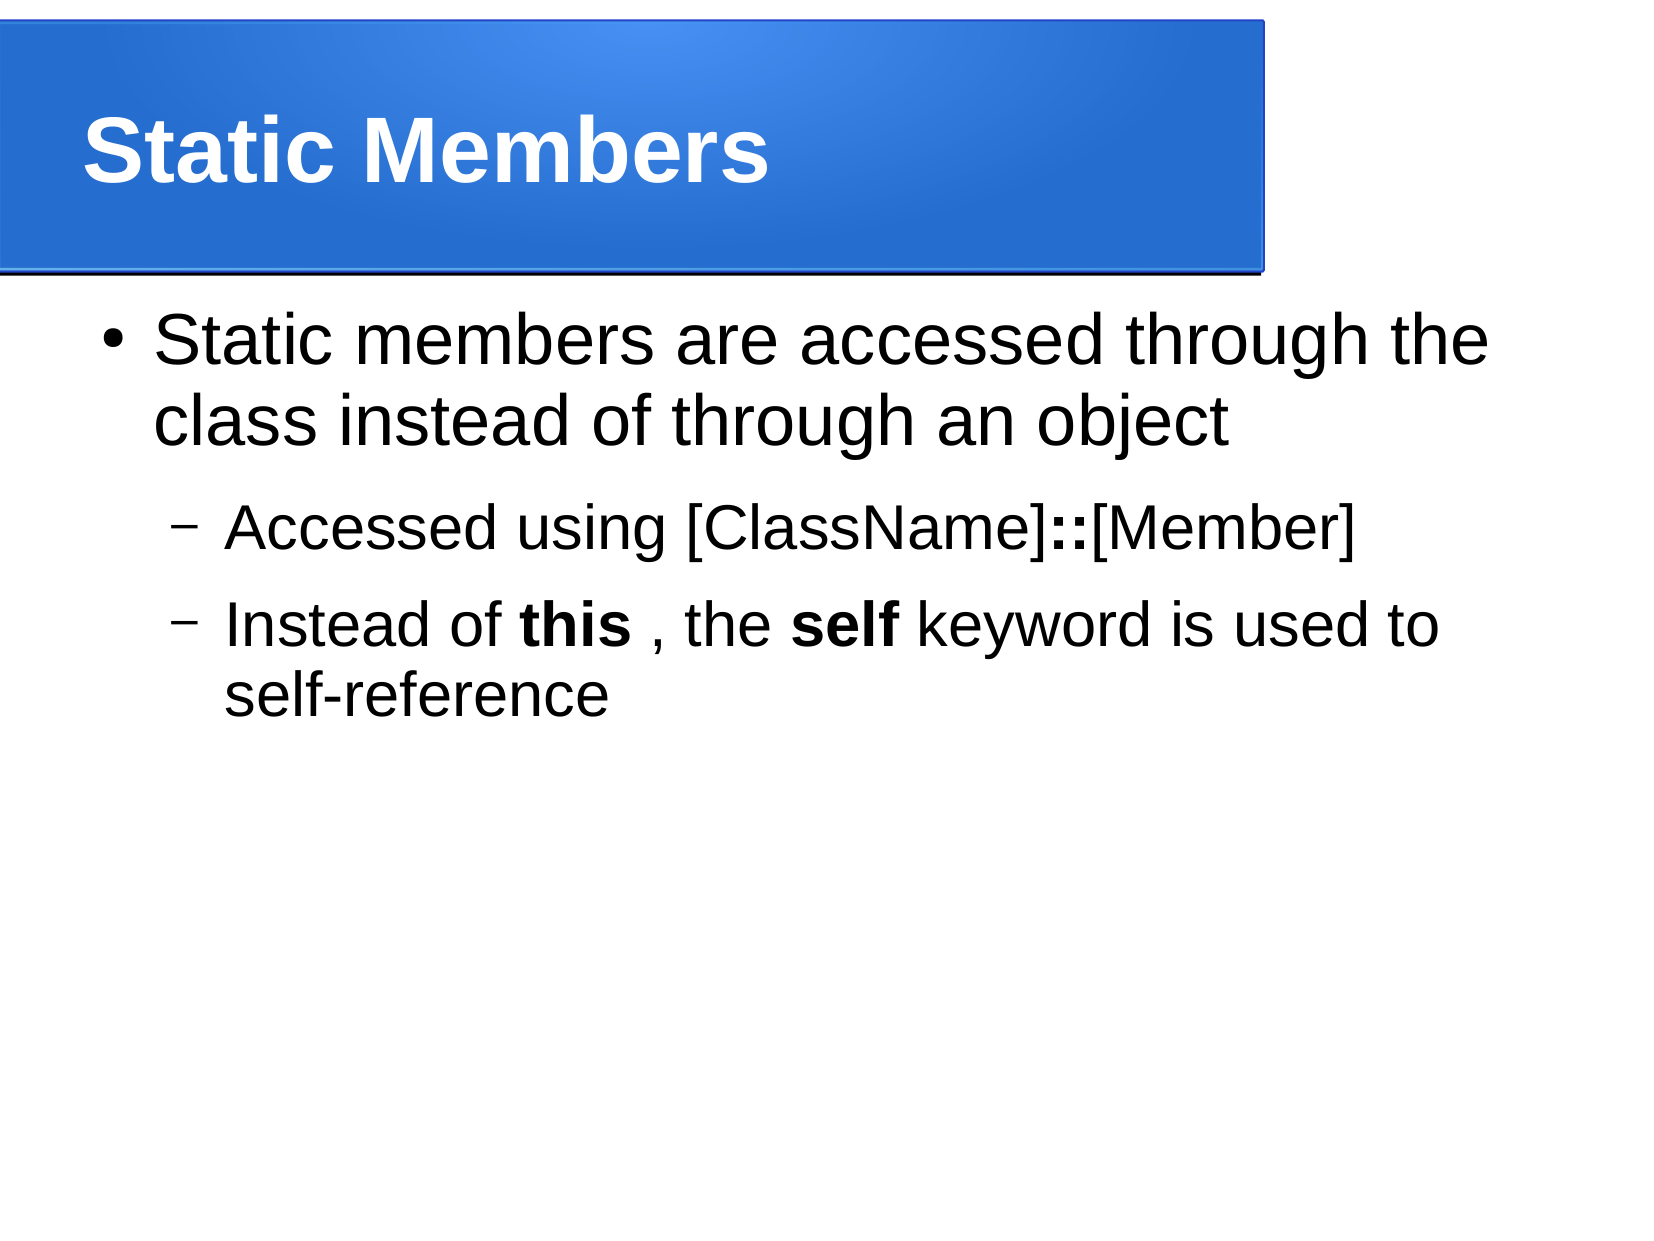

# Static Members
Static members are accessed through the class instead of through an object
Accessed using [ClassName]::[Member]
Instead of this , the self keyword is used to self-reference